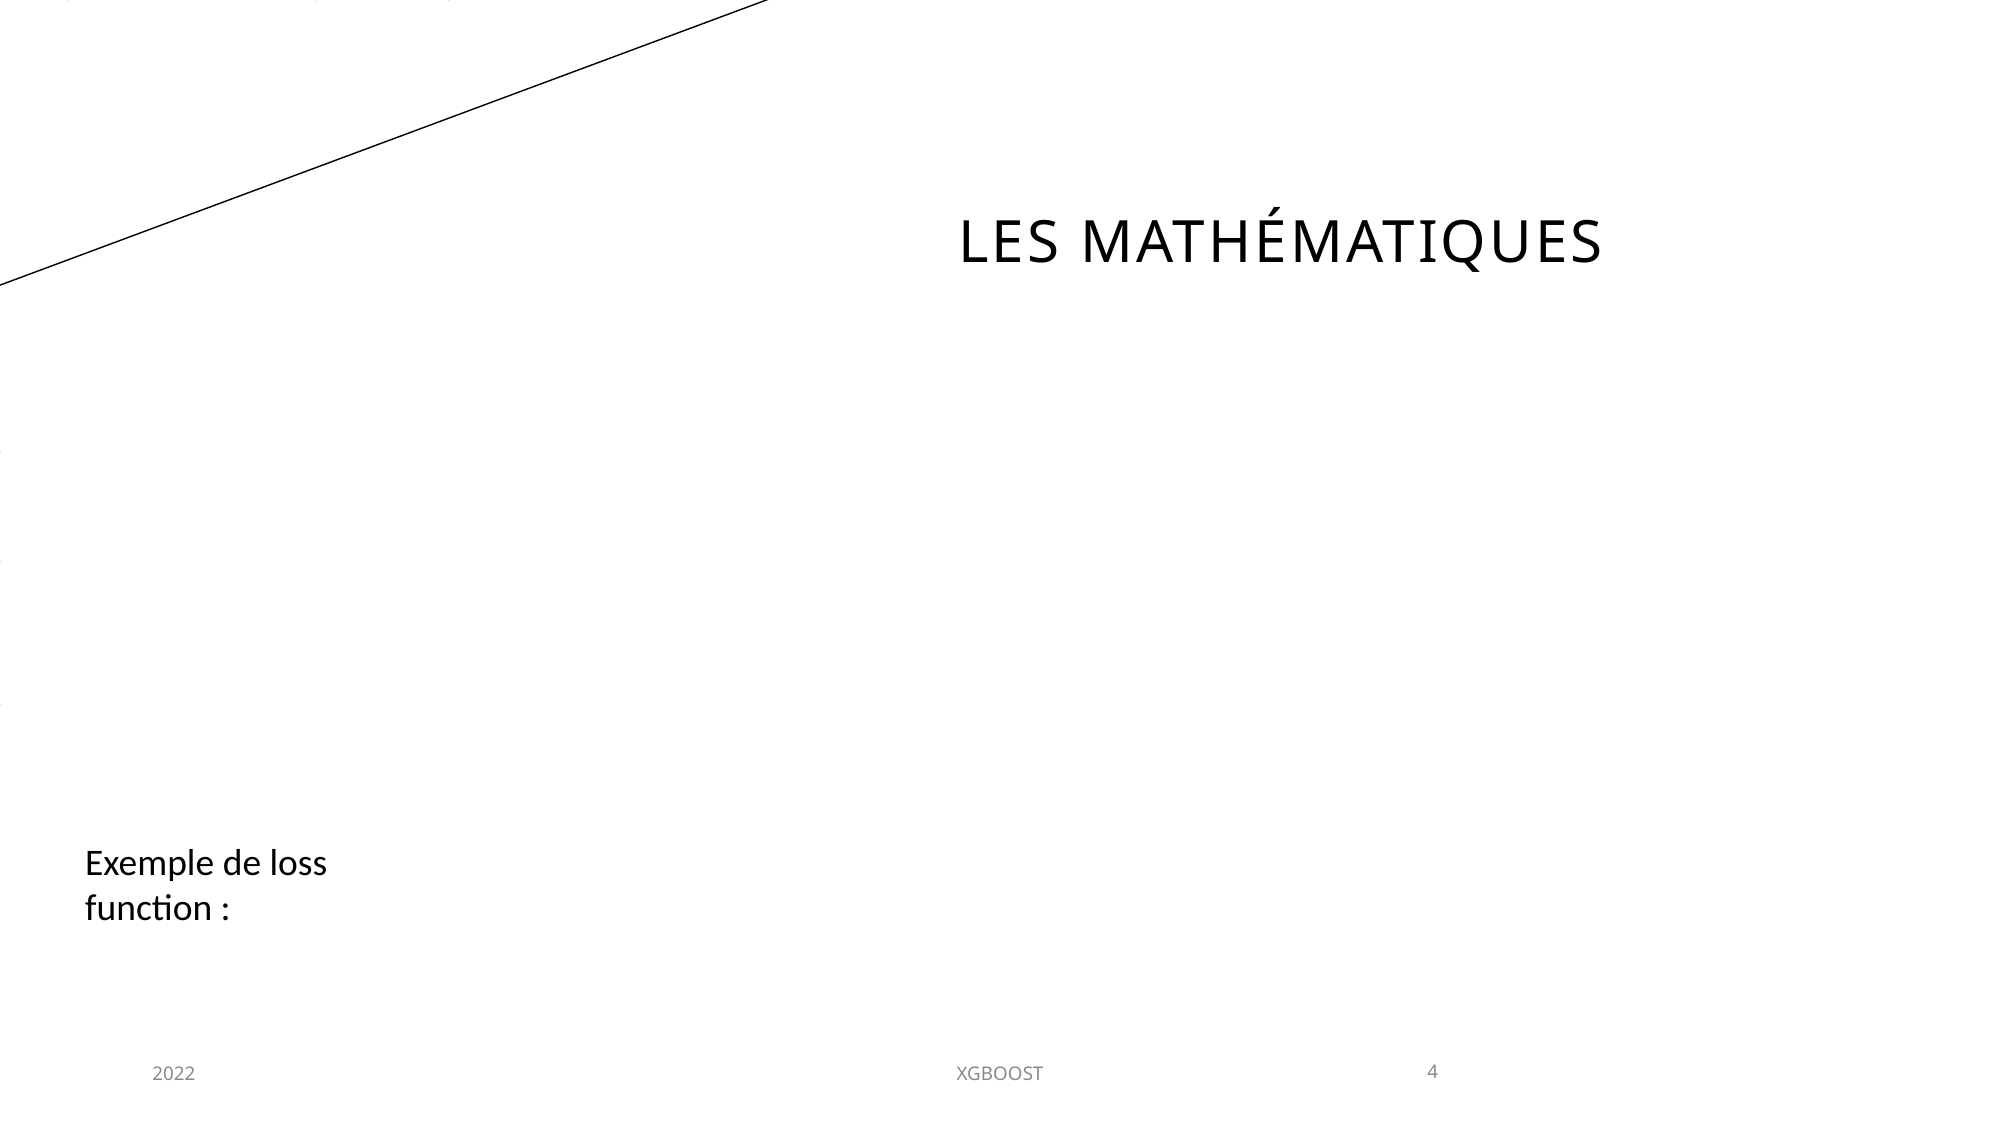

# les mathématiques
Avec :
Exemple de loss function :
2022
XGBOOST